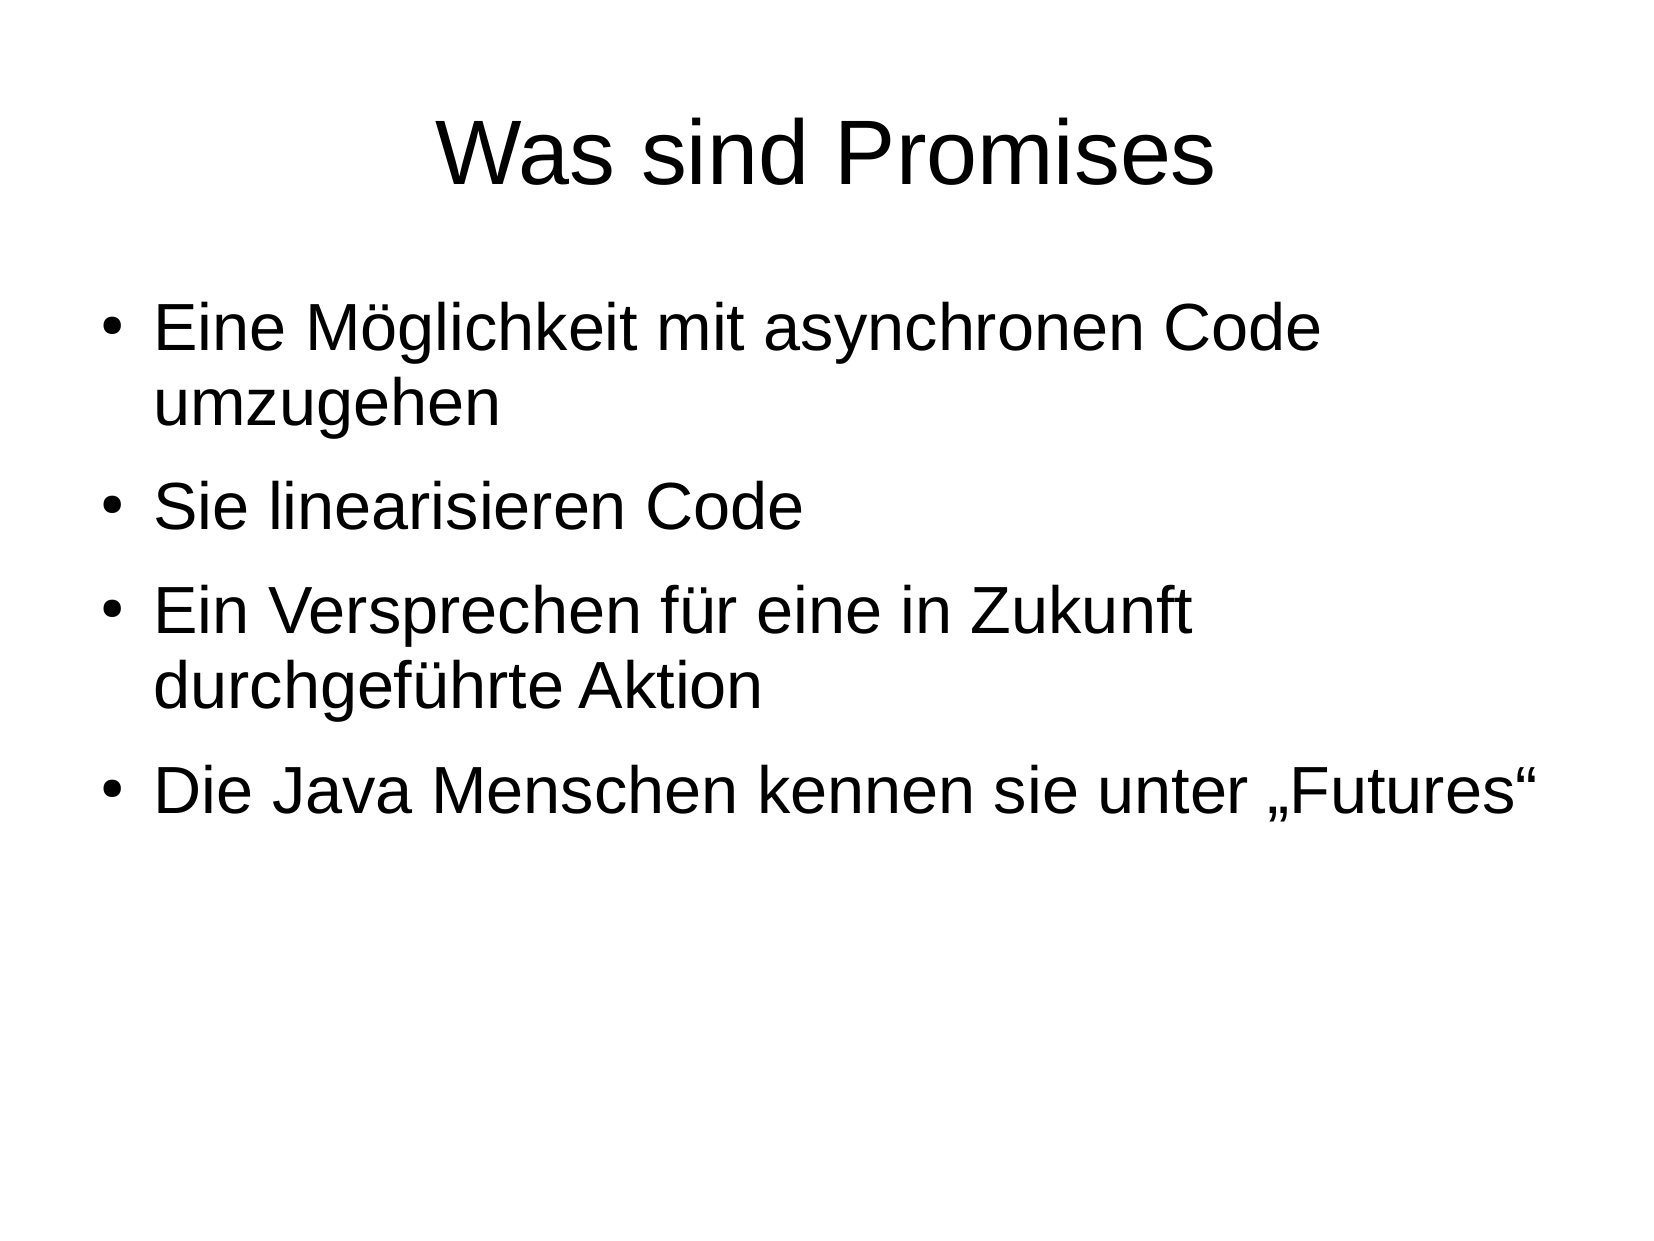

# Was sind Promises
Eine Möglichkeit mit asynchronen Code umzugehen
Sie linearisieren Code
Ein Versprechen für eine in Zukunft durchgeführte Aktion
Die Java Menschen kennen sie unter „Futures“